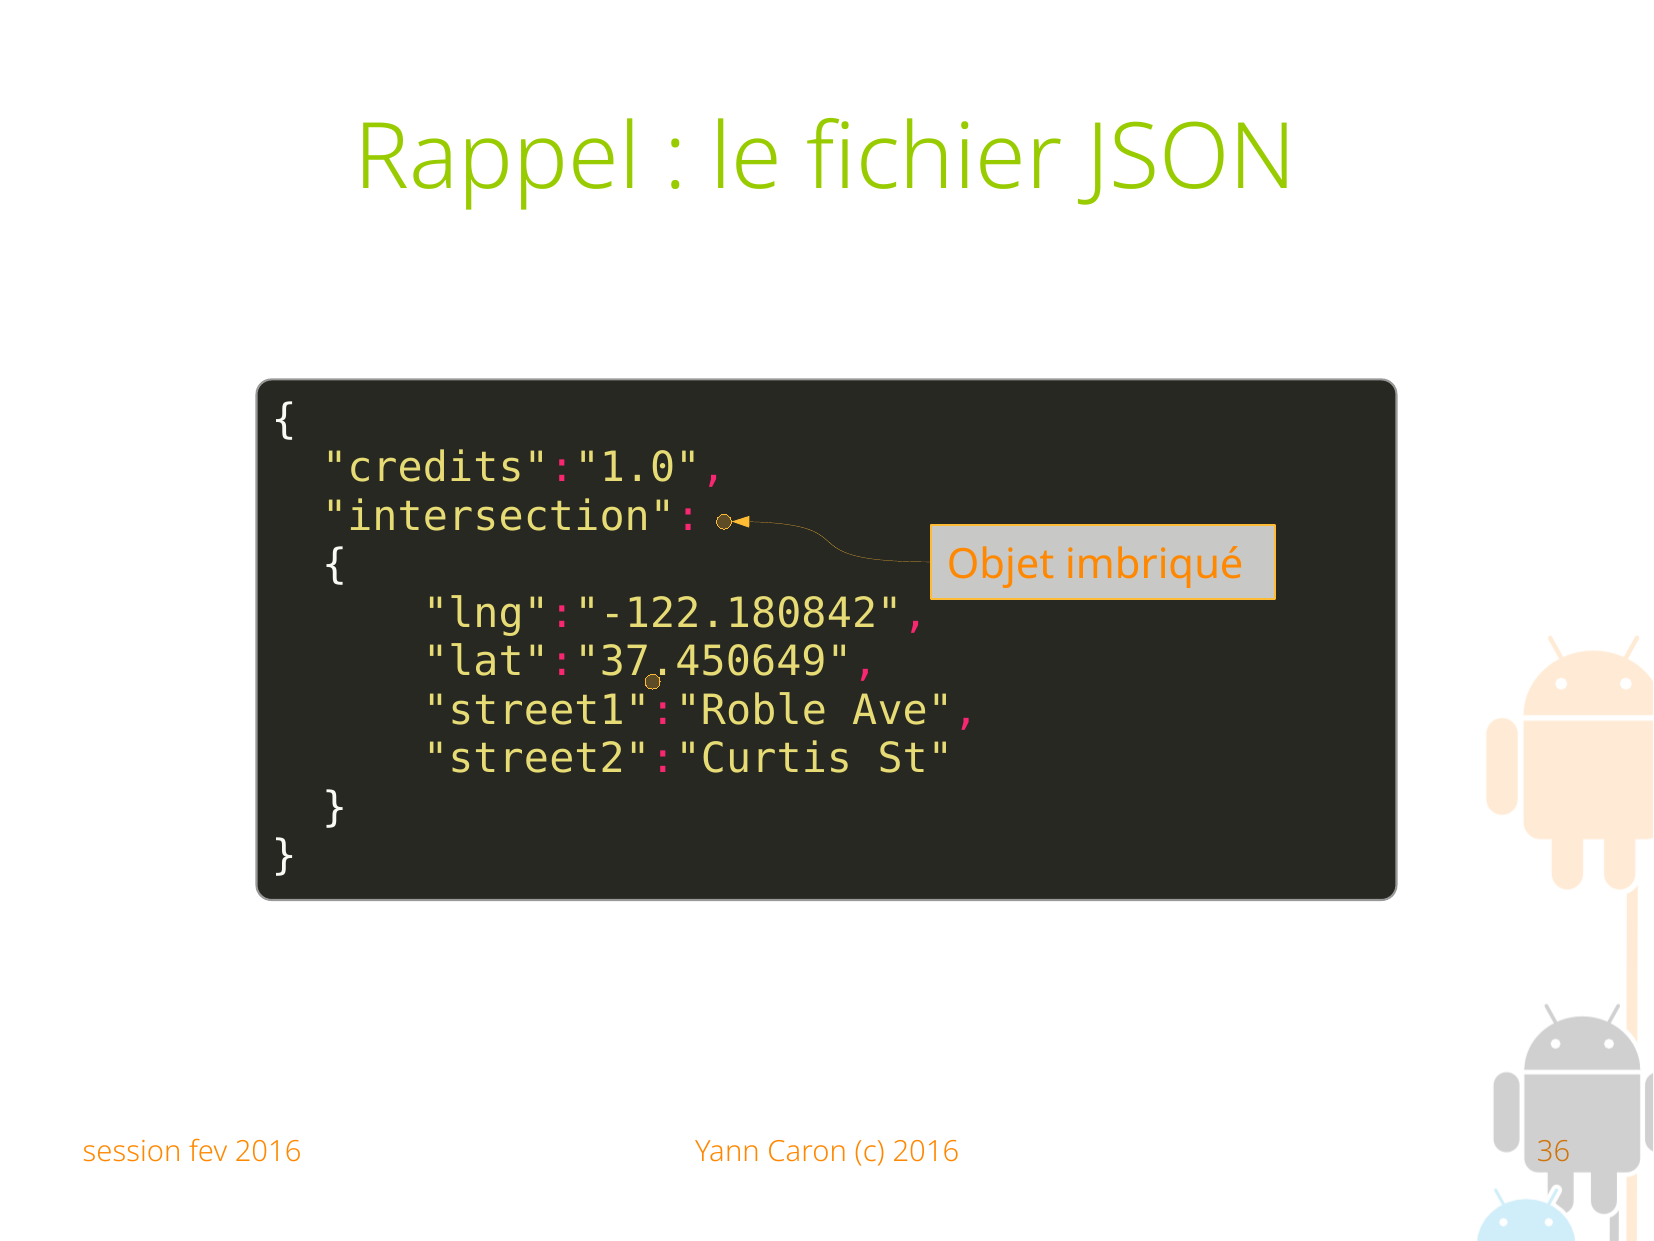

# Rappel : le fichier JSON
{
 "credits":"1.0",
 "intersection":
 {
 "lng":"-122.180842",
 "lat":"37.450649",
 "street1":"Roble Ave",
 "street2":"Curtis St"
 }
}
Objet imbriqué
session fev 2016
Yann Caron (c) 2016
36